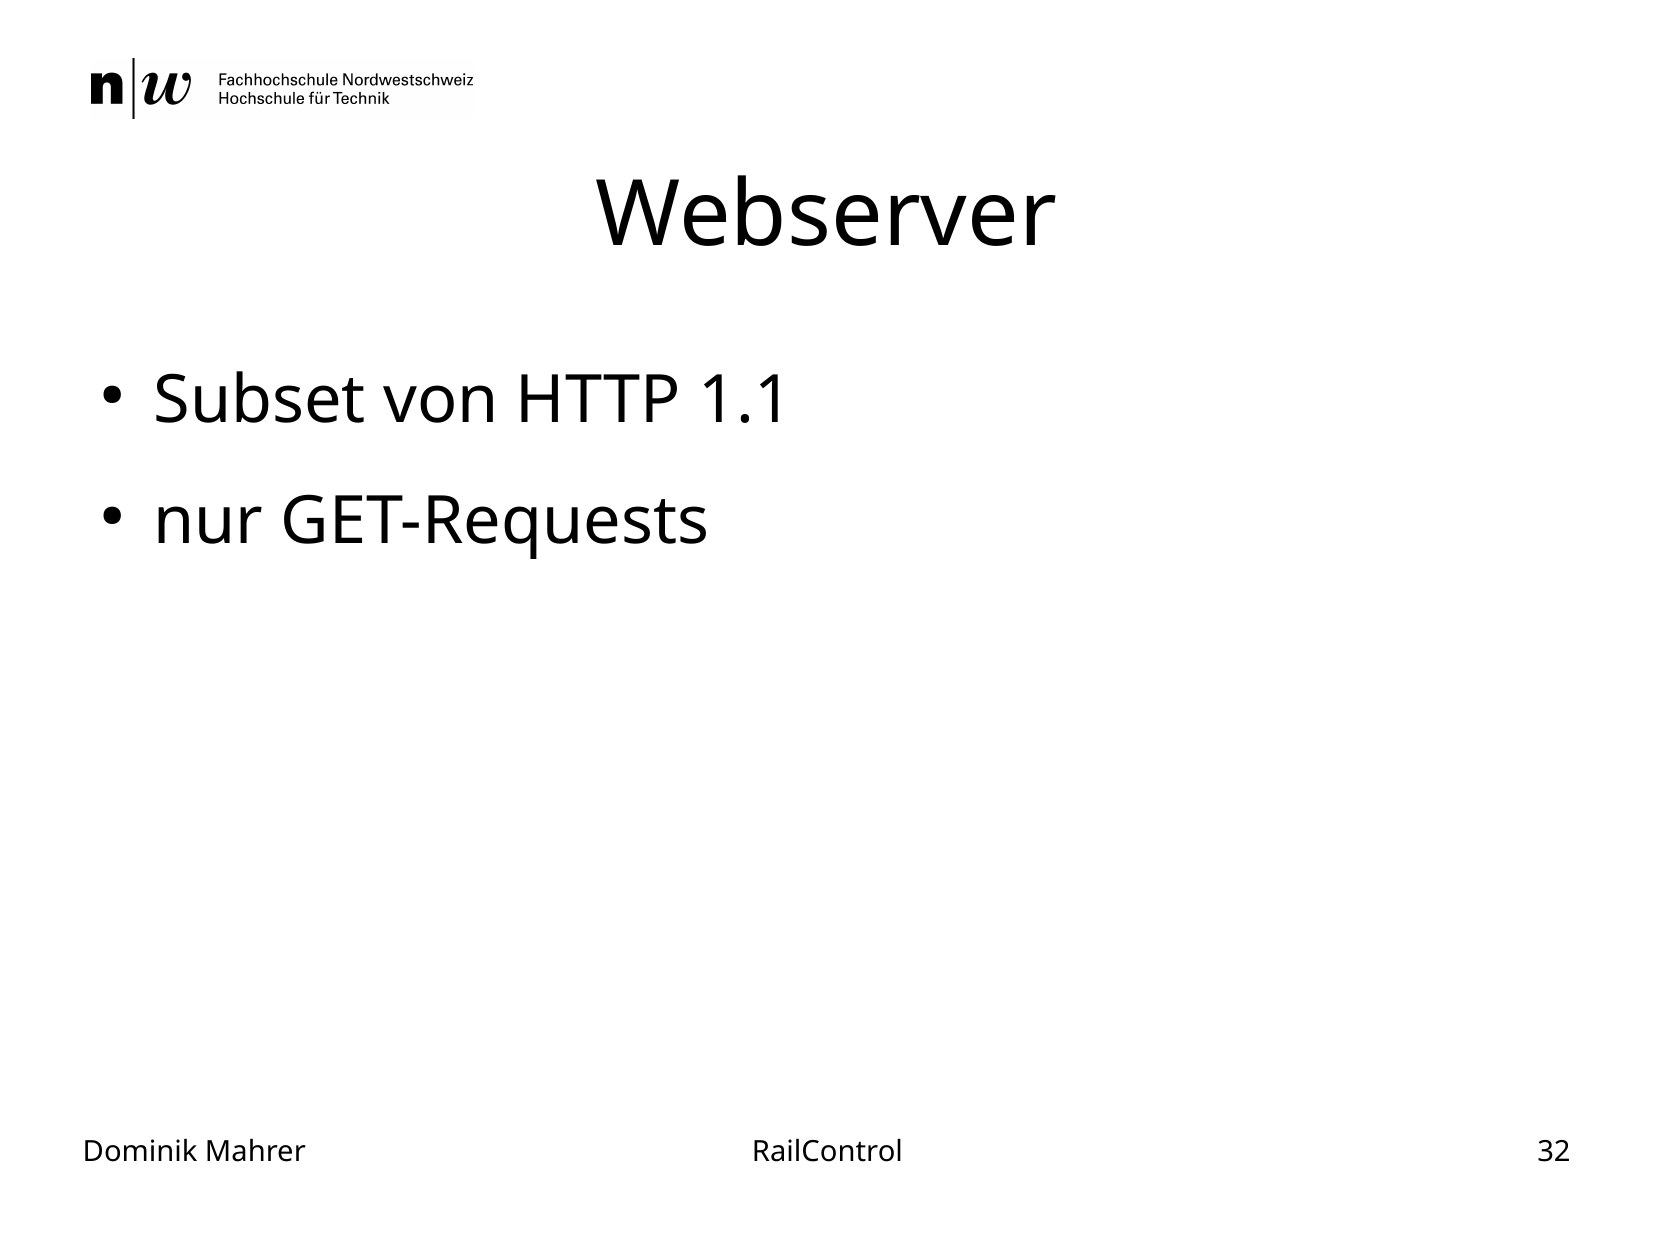

# Webserver
Subset von HTTP 1.1
nur GET-Requests
Dominik Mahrer
RailControl
32